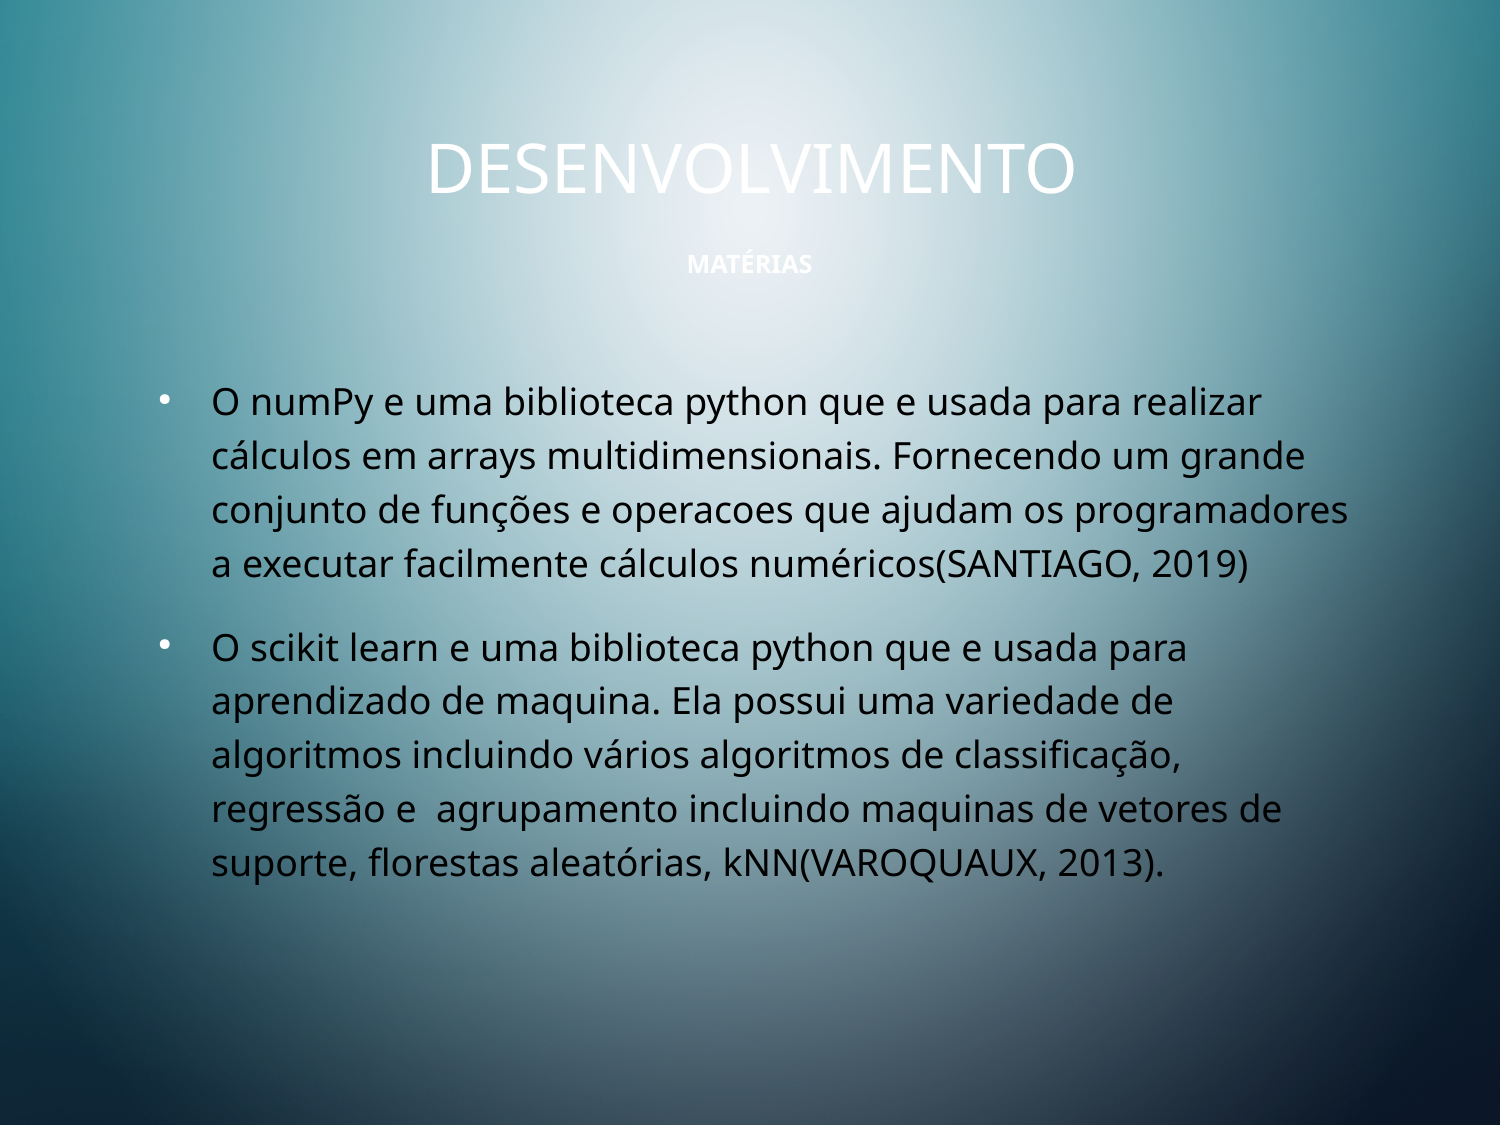

Desenvolvimento
# matérias
O numPy e uma biblioteca python que e usada para realizar cálculos em arrays multidimensionais. Fornecendo um grande conjunto de funções e operacoes que ajudam os programadores a executar facilmente cálculos numéricos(SANTIAGO, 2019)
O scikit learn e uma biblioteca python que e usada para aprendizado de maquina. Ela possui uma variedade de algoritmos incluindo vários algoritmos de classificação, regressão e agrupamento incluindo maquinas de vetores de suporte, florestas aleatórias, kNN(VAROQUAUX, 2013).